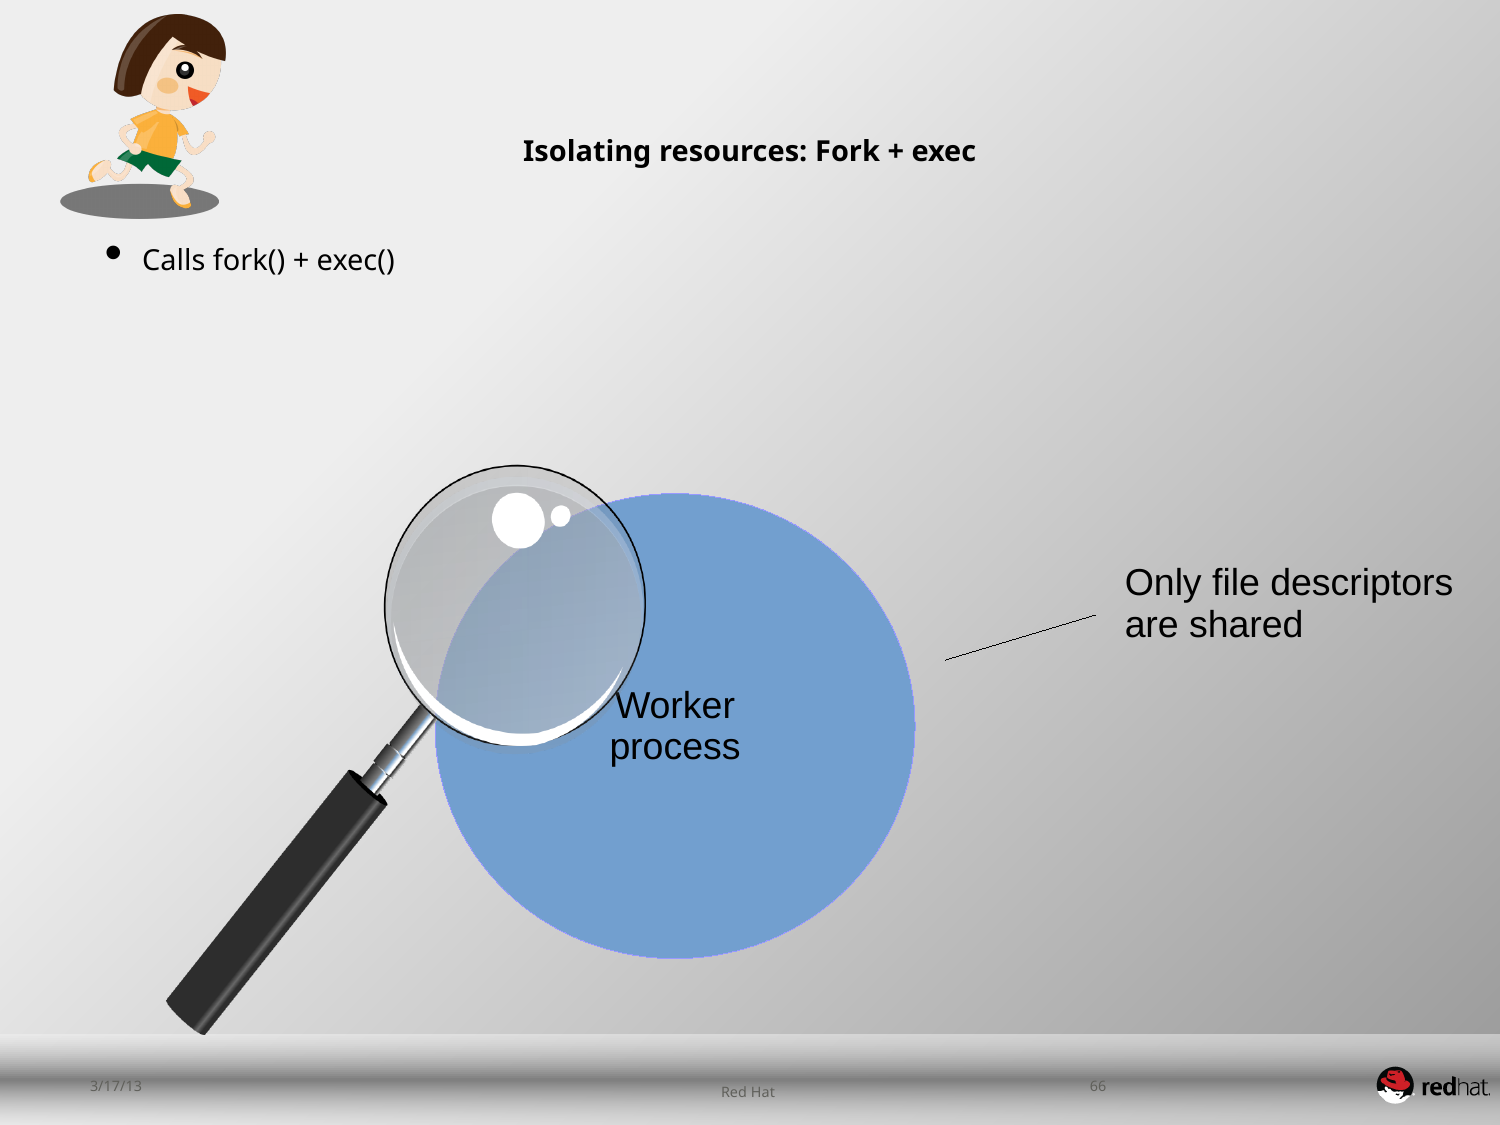

# Isolating resources: Fork + exec
Calls fork() + exec()
Worker
process
Only file descriptors
are shared
3/17/13
Red Hat